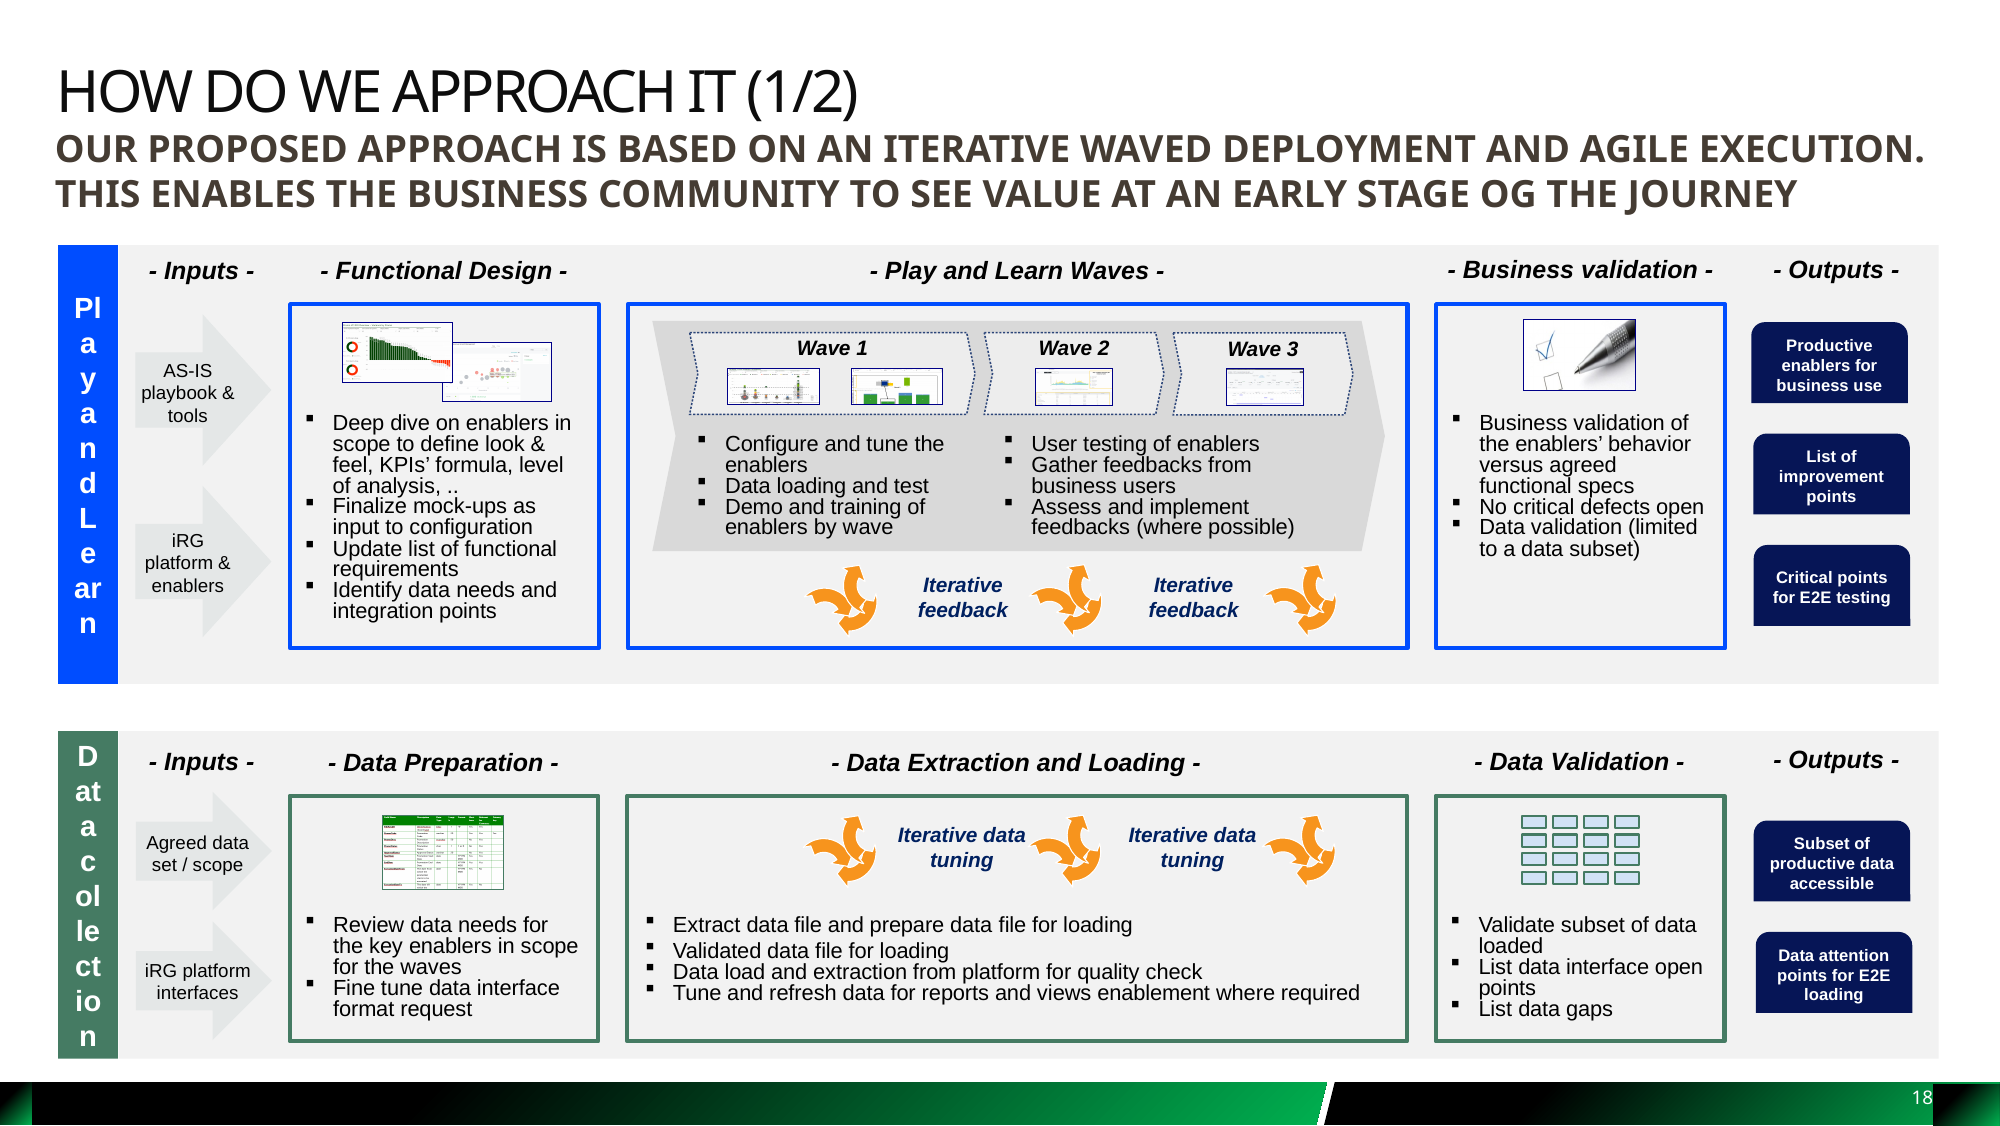

# HOW DO WE APPROACH IT (1/2)
OUR PROPOSED APPROACH IS BASED ON AN ITERATIVE WAVED DEPLOYMENT AND AGILE EXECUTION. THIS ENABLES THE BUSINESS COMMUNITY TO SEE VALUE AT AN EARLY STAGE OG THE JOURNEY
Play and Learn
- Business validation -
- Outputs -
- Functional Design -
- Play and Learn Waves -
- Inputs -
Productive enablers for business use
Wave 1
Wave 2
Wave 3
AS-IS playbook & tools
Deep dive on enablers in scope to define look & feel, KPIs’ formula, level of analysis, ..
Finalize mock-ups as input to configuration
Update list of functional requirements
Identify data needs and integration points
Business validation of the enablers’ behavior versus agreed functional specs
No critical defects open
Data validation (limited to a data subset)
Configure and tune the enablers
Data loading and test
Demo and training of enablers by wave
User testing of enablers
Gather feedbacks from business users
Assess and implement feedbacks (where possible)
List of improvement points
iRG platform & enablers
Critical points for E2E testing
Iterative feedback
Iterative feedback
Data collection
- Outputs -
- Inputs -
- Data Validation -
- Data Preparation -
- Data Extraction and Loading -
Iterative data tuning
Iterative data tuning
Subset of productive data accessible
Agreed data set / scope
Extract data file and prepare data file for loading
Validated data file for loading
Data load and extraction from platform for quality check
Tune and refresh data for reports and views enablement where required
Review data needs for the key enablers in scope for the waves
Fine tune data interface format request
Validate subset of data loaded
List data interface open points
List data gaps
Data attention points for E2E loading
iRG platform interfaces